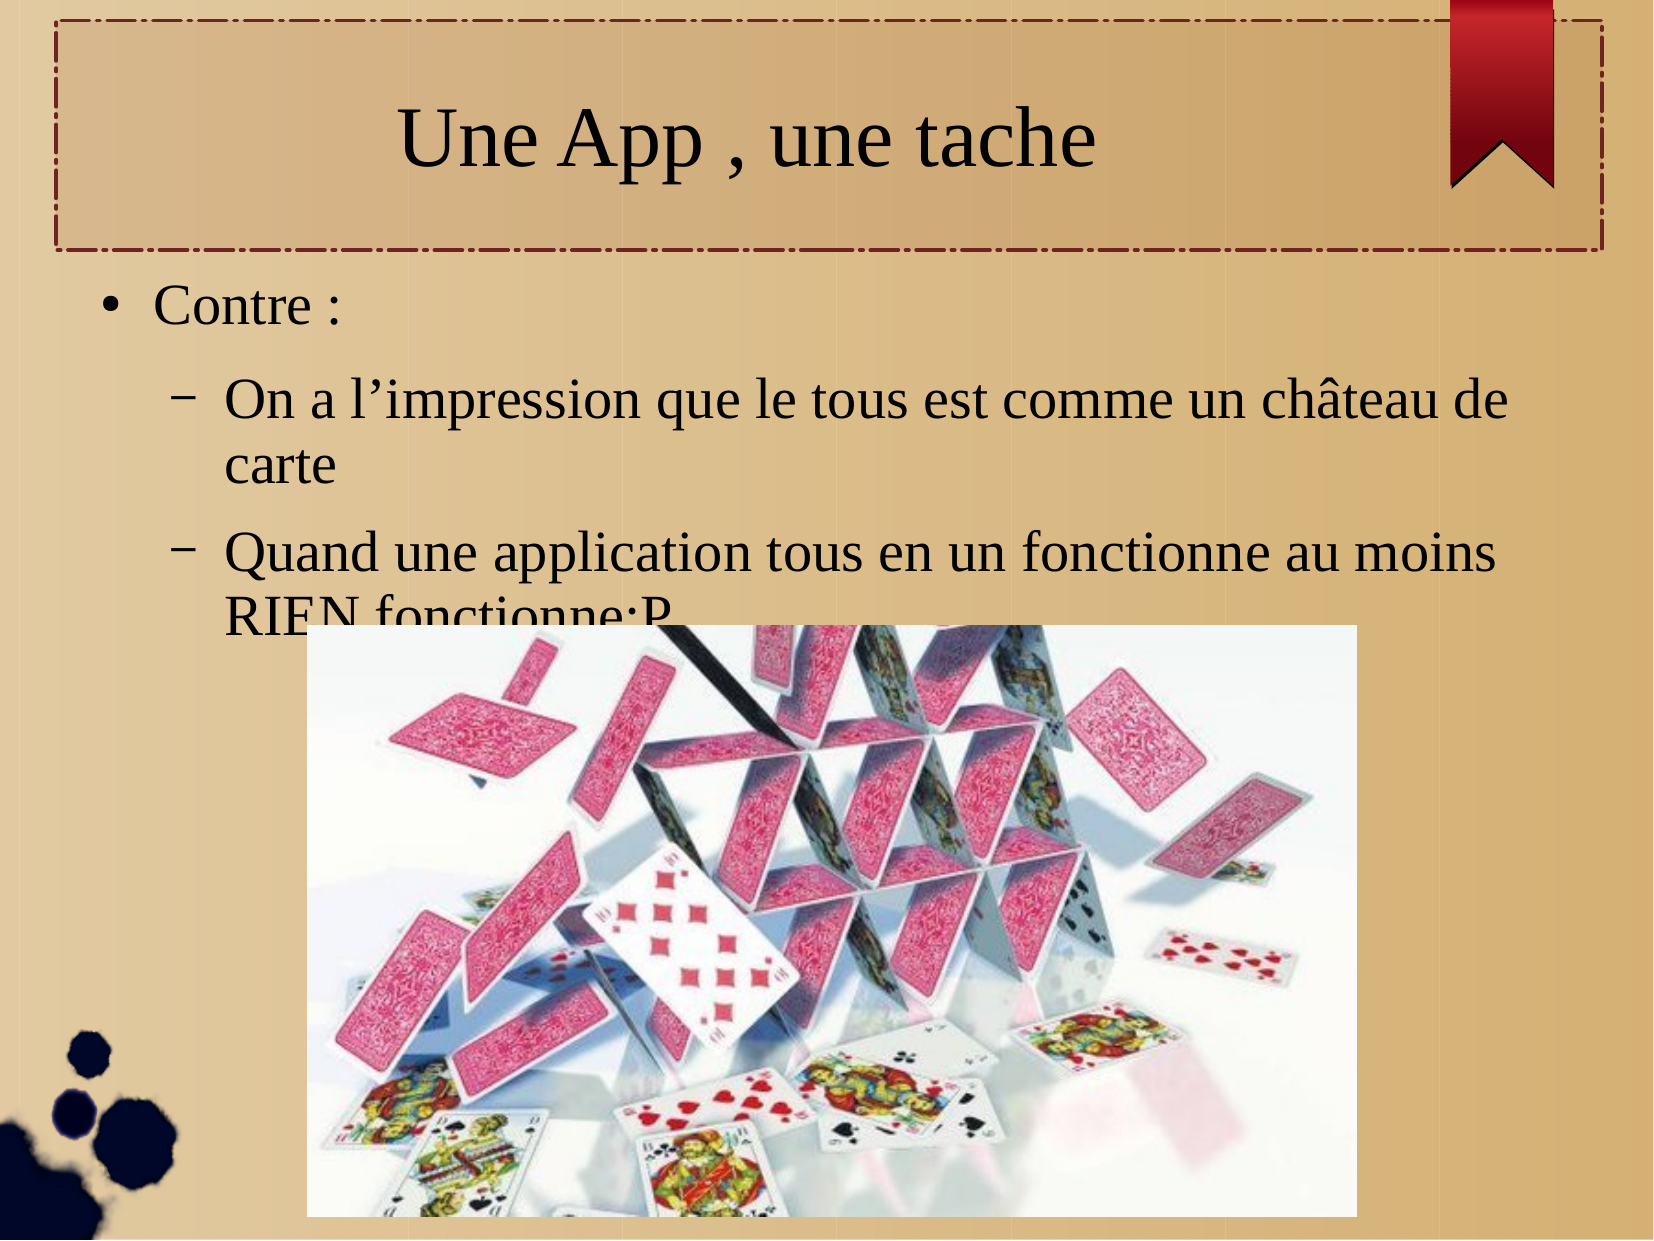

# Une App , une tache
Contre :
On a l’impression que le tous est comme un château de carte
Quand une application tous en un fonctionne au moins RIEN fonctionne:P.